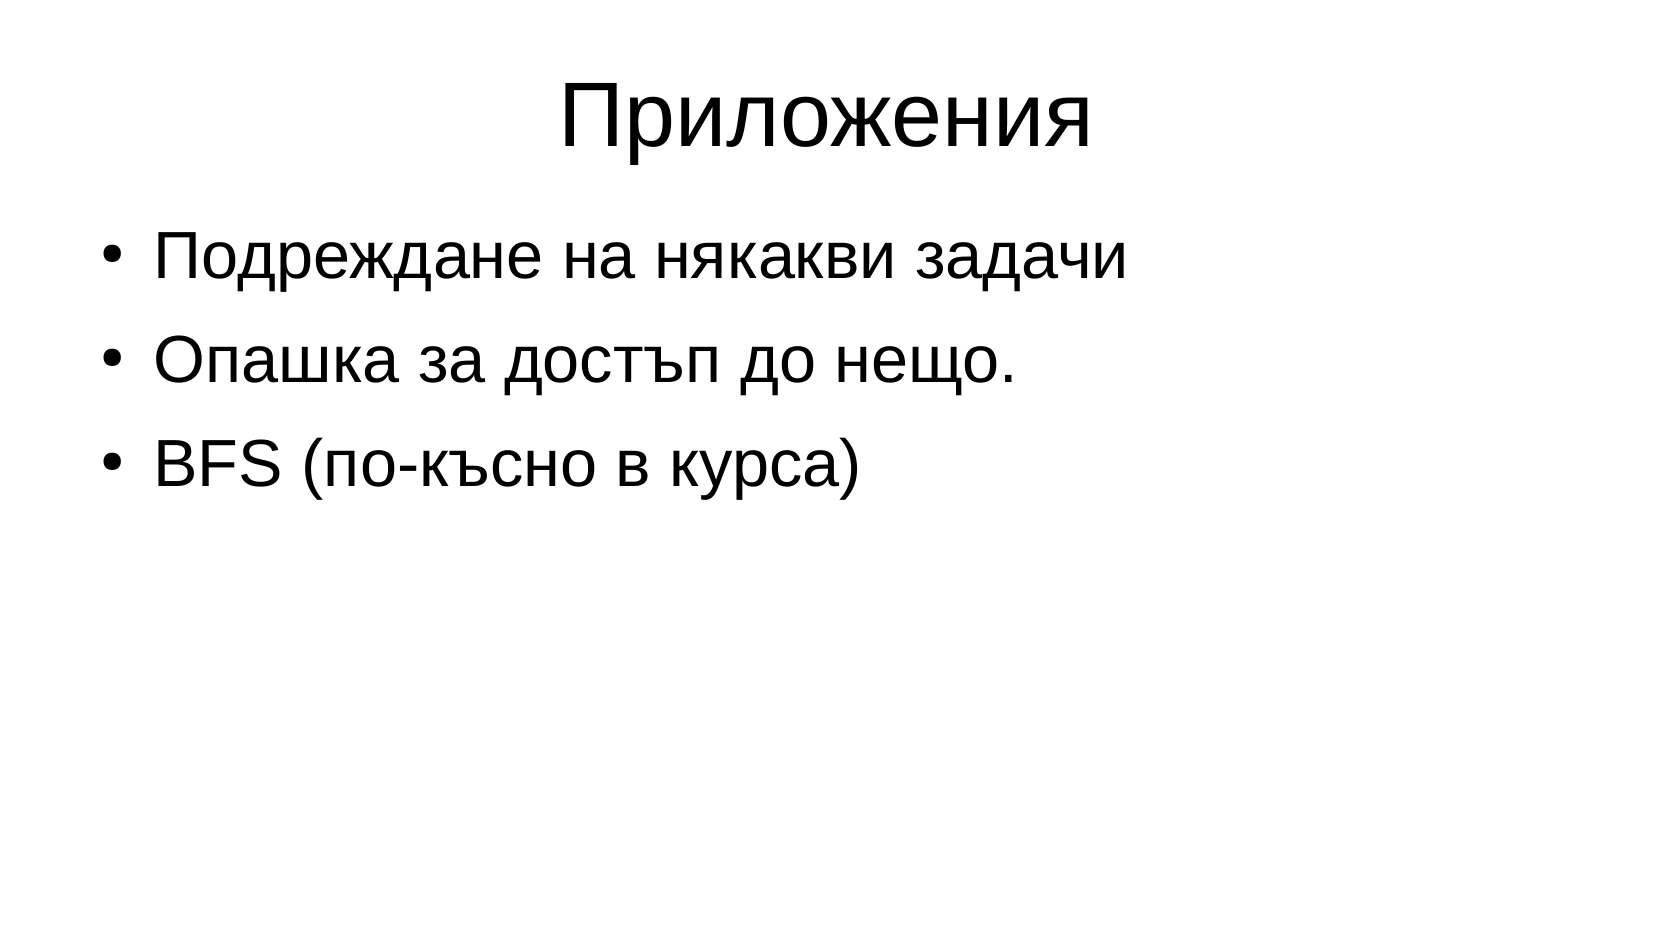

# Приложения
Подреждане на някакви задачи
Опашка за достъп до нещо.
BFS (по-късно в курса)